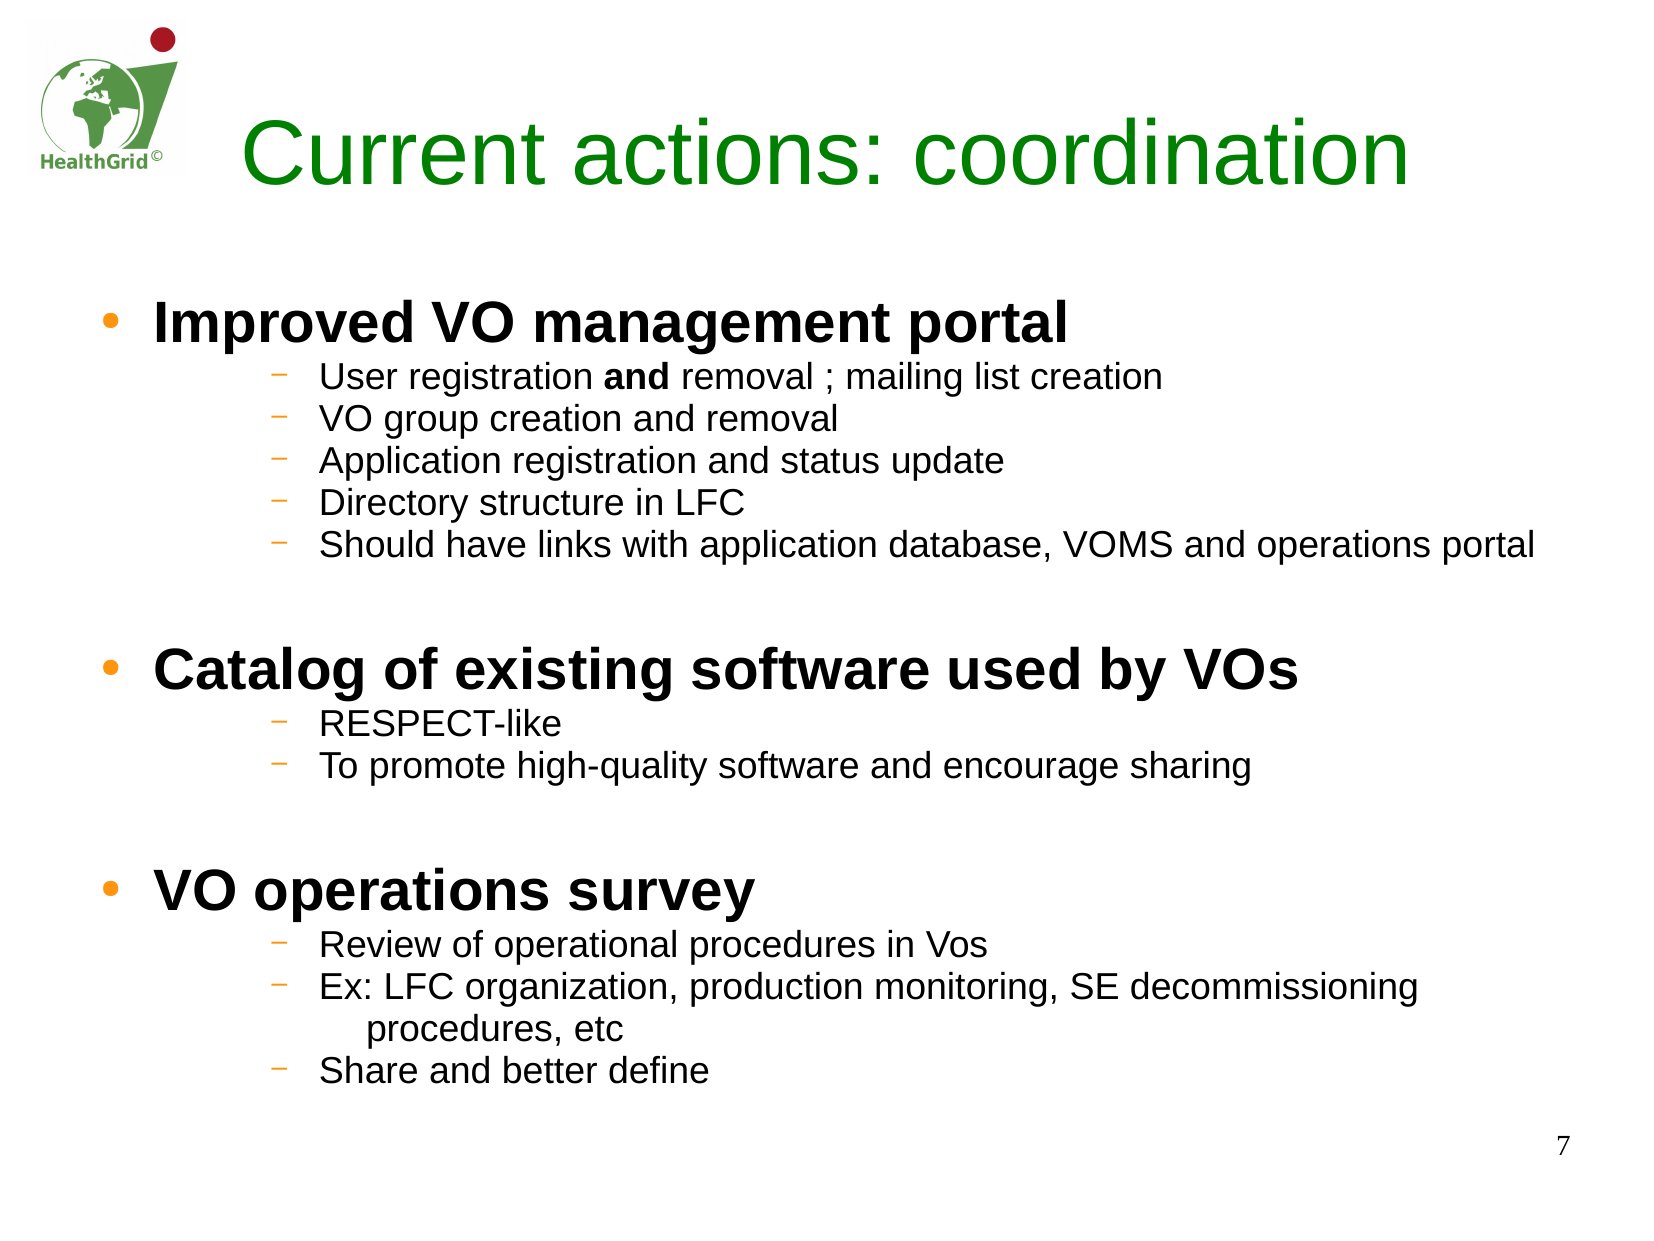

# Current actions: coordination
Improved VO management portal
User registration and removal ; mailing list creation
VO group creation and removal
Application registration and status update
Directory structure in LFC
Should have links with application database, VOMS and operations portal
Catalog of existing software used by VOs
RESPECT-like
To promote high-quality software and encourage sharing
VO operations survey
Review of operational procedures in Vos
Ex: LFC organization, production monitoring, SE decommissioning procedures, etc
Share and better define
7